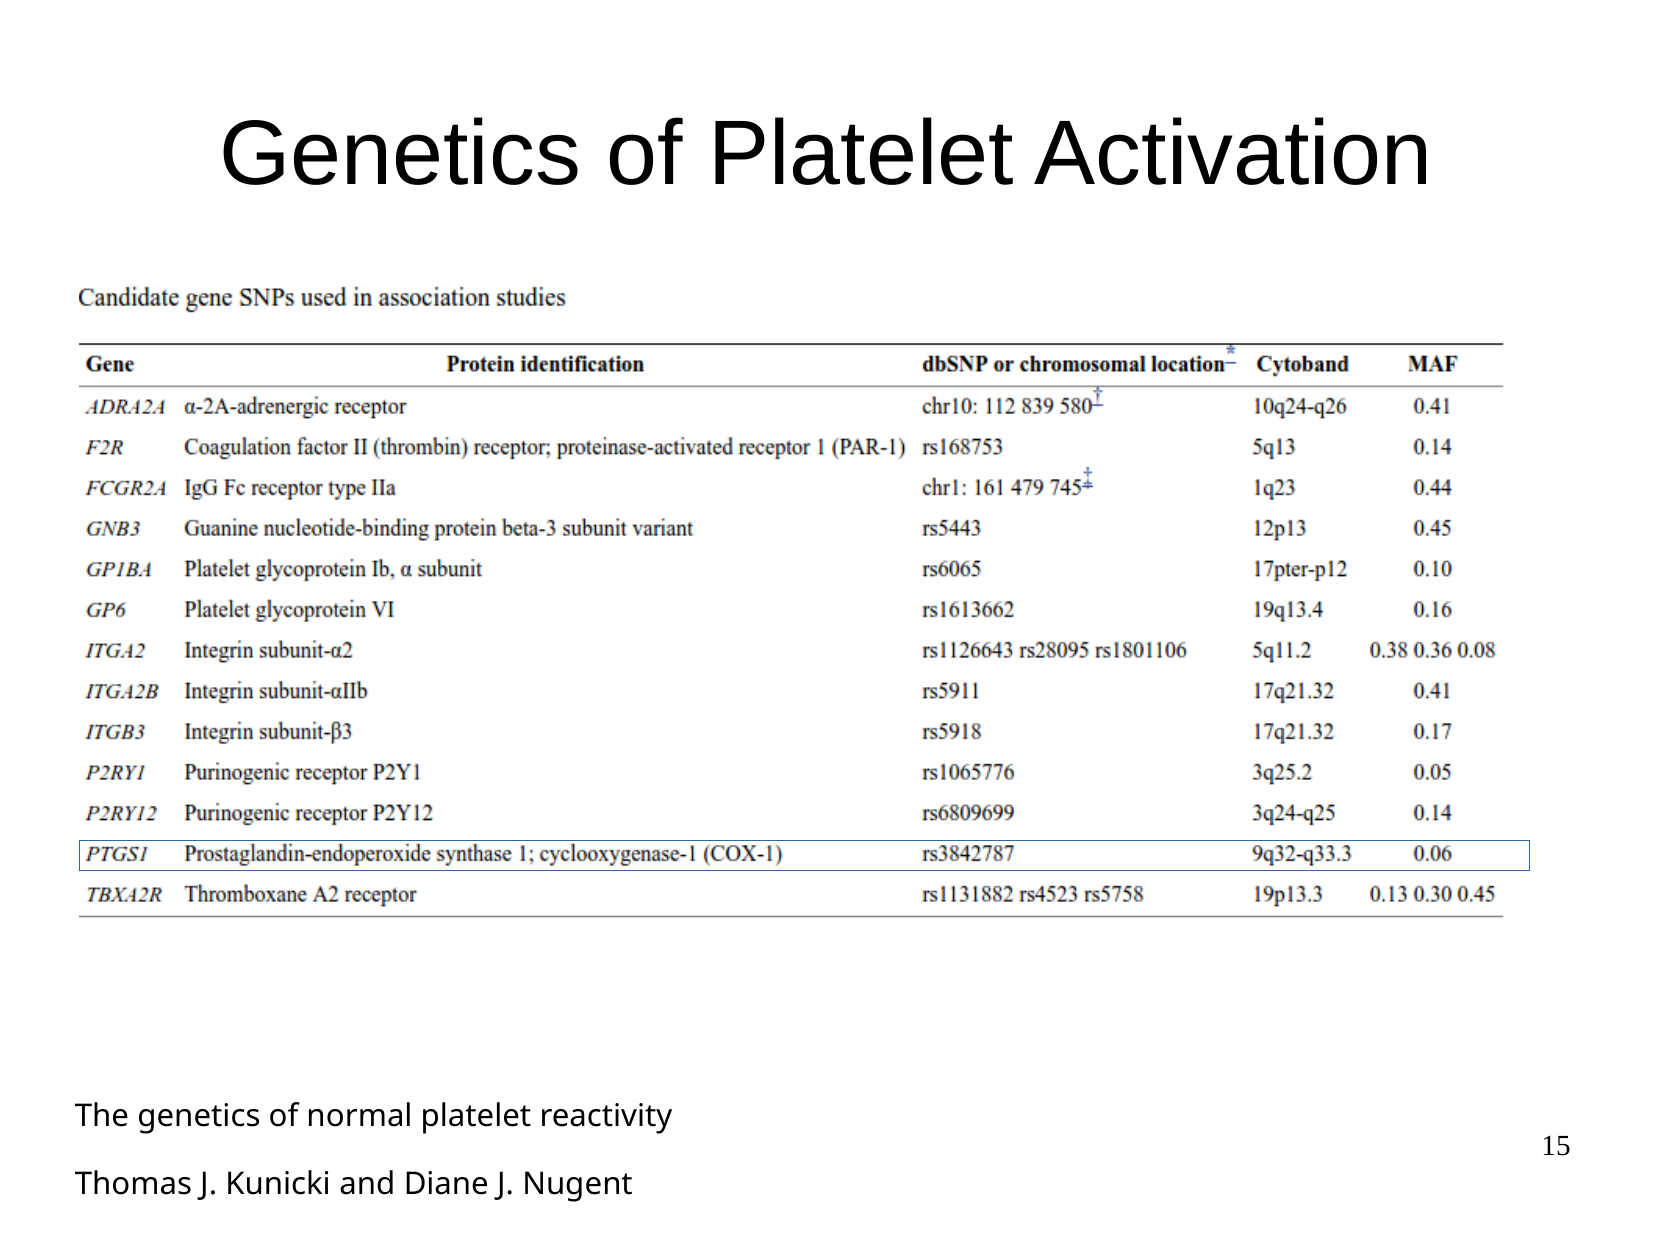

# Genetics of Platelet Activation
The genetics of normal platelet reactivity
Thomas J. Kunicki and Diane J. Nugent
15